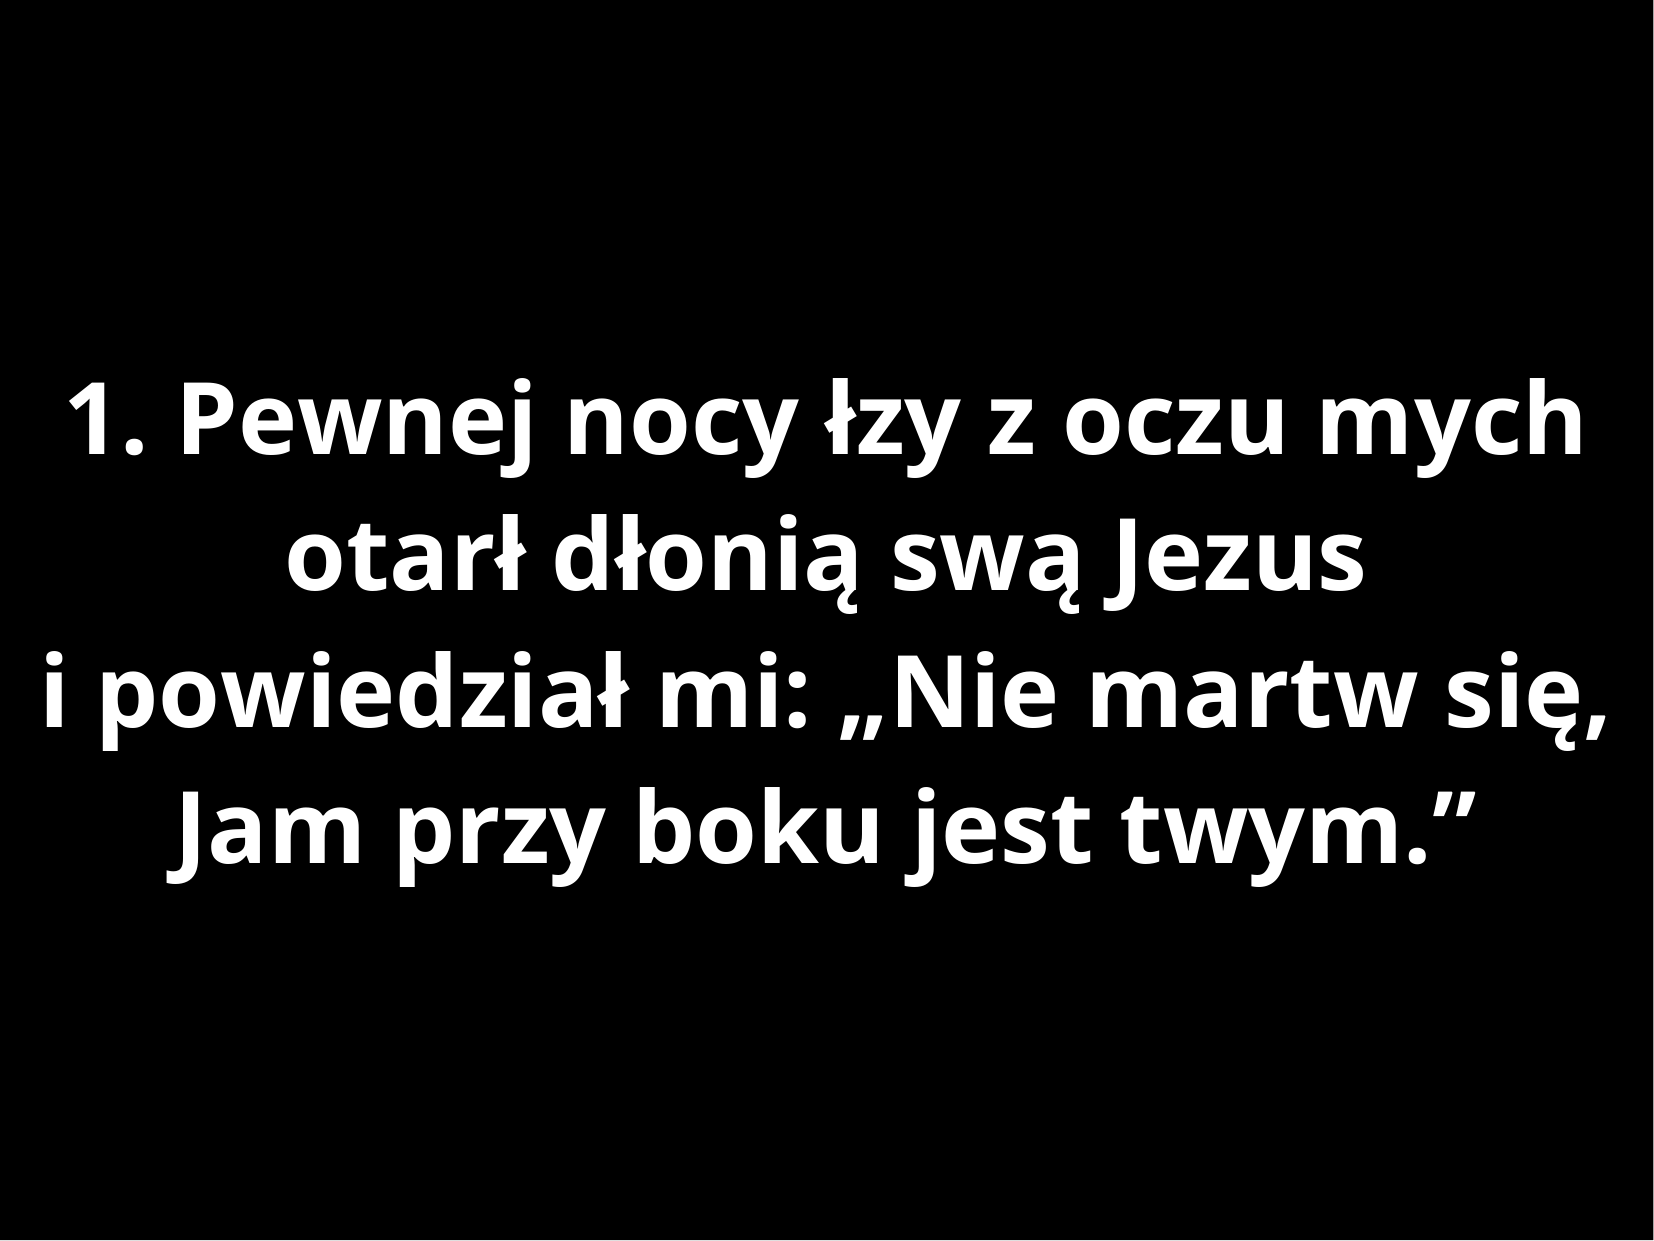

# 1. Pewnej nocy łzy z oczu mych otarł dłonią swą Jezus i powiedział mi: „Nie martw się, Jam przy boku jest twym.”